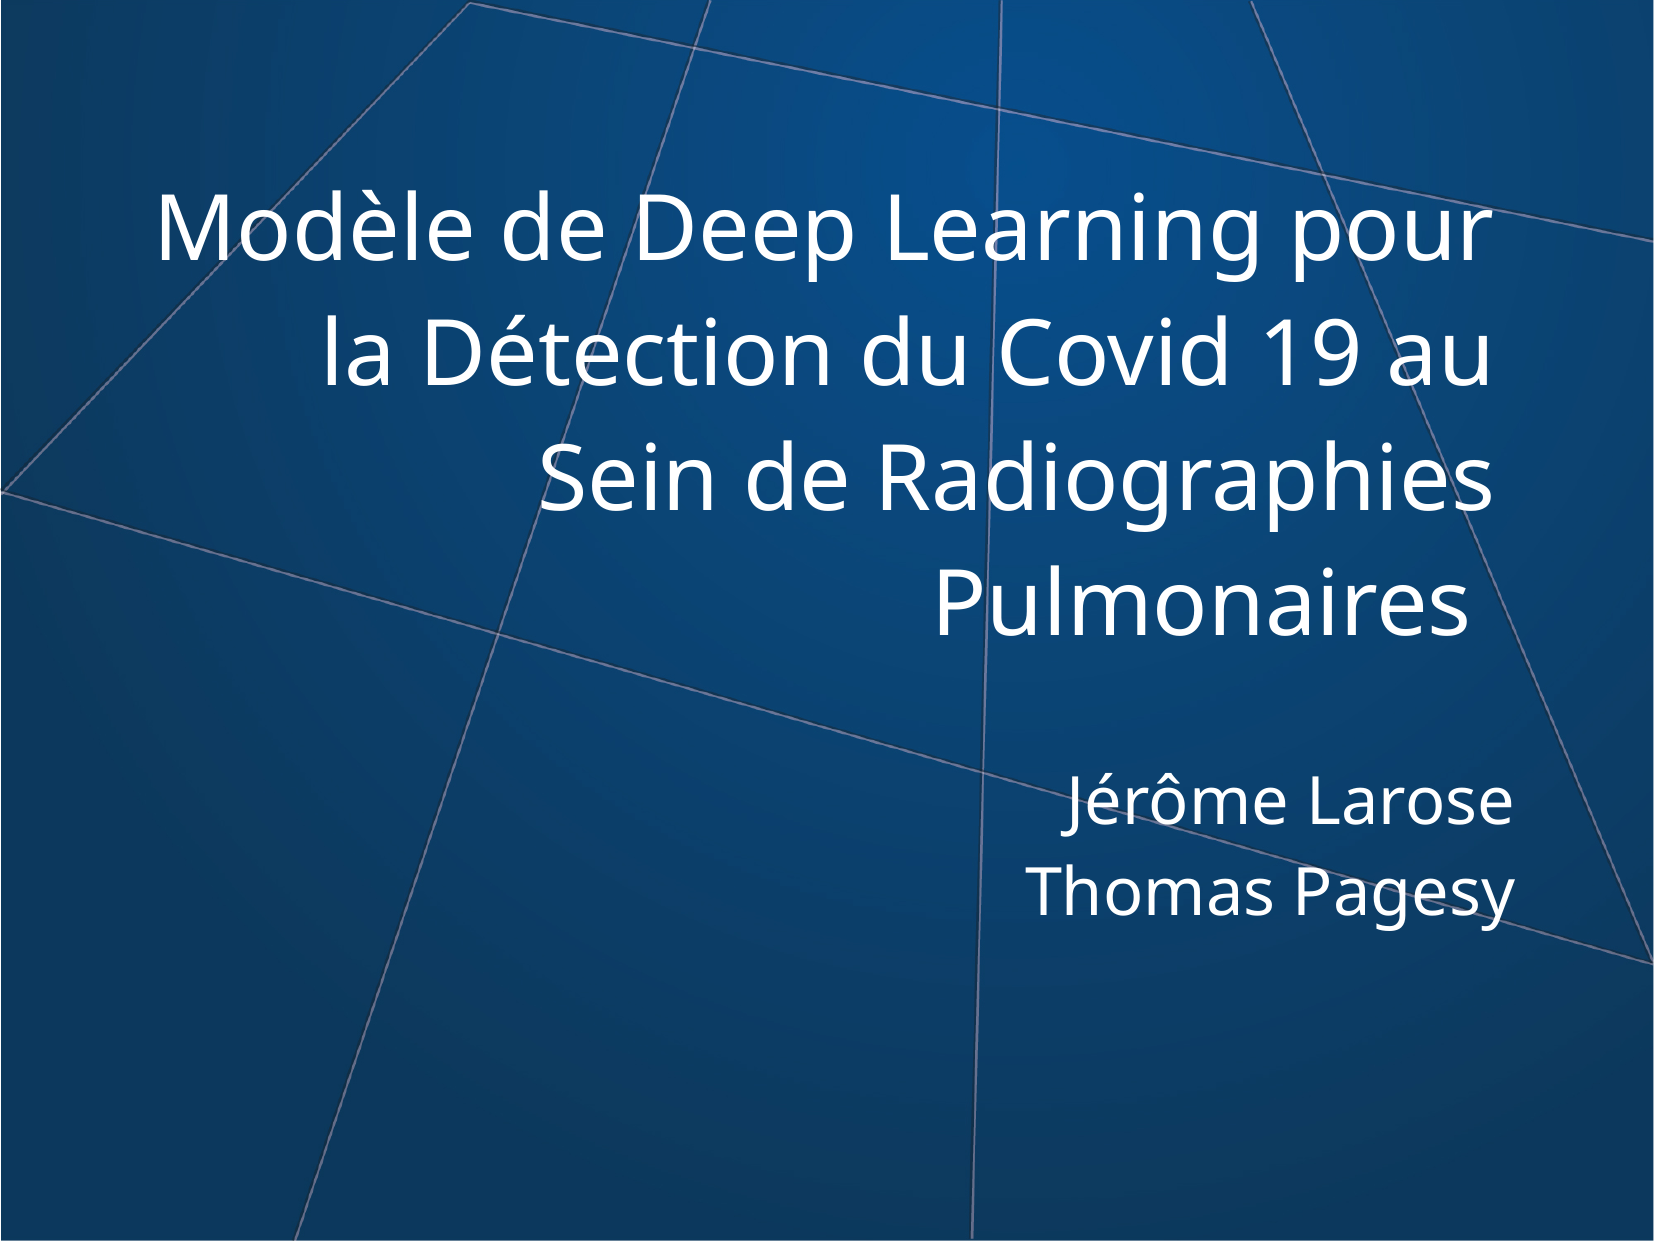

# Modèle de Deep Learning pour la Détection du Covid 19 au Sein de Radiographies Pulmonaires
Jérôme Larose
Thomas Pagesy